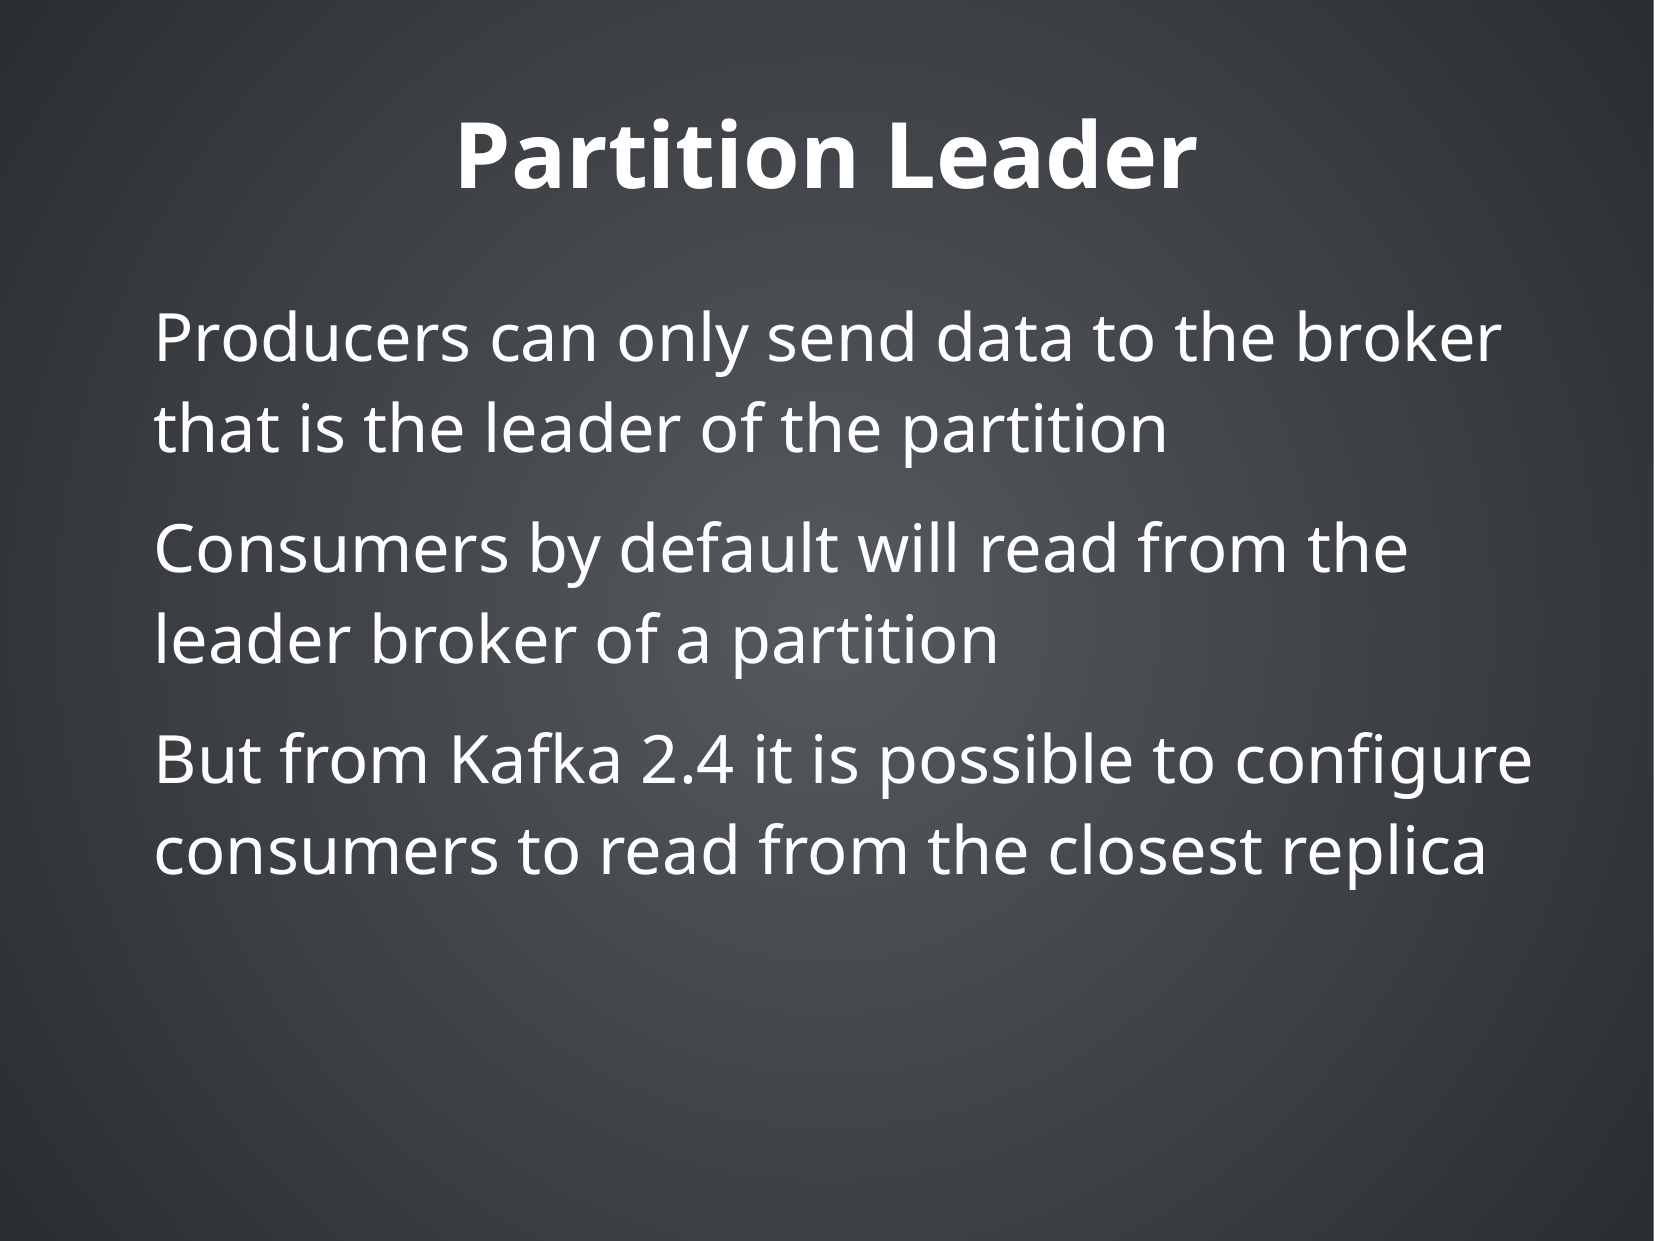

# Partition Leader
Producers can only send data to the broker that is the leader of the partition
Consumers by default will read from the leader broker of a partition
But from Kafka 2.4 it is possible to configure consumers to read from the closest replica